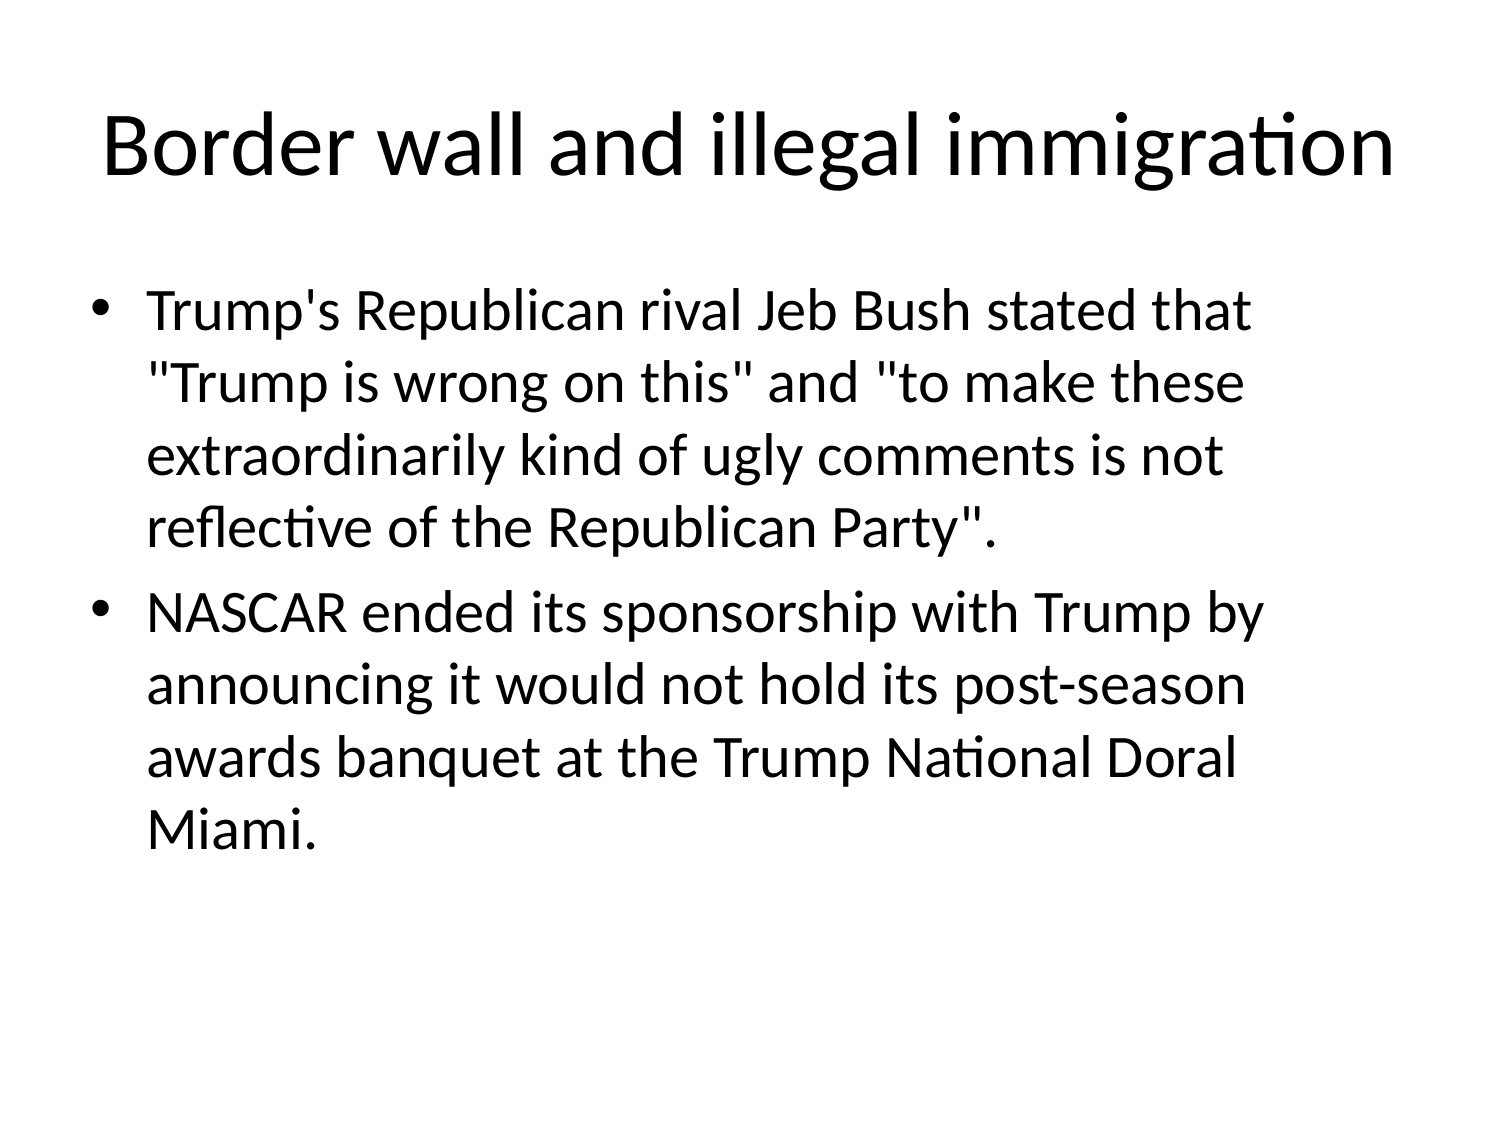

# Border wall and illegal immigration
Trump's Republican rival Jeb Bush stated that "Trump is wrong on this" and "to make these extraordinarily kind of ugly comments is not reflective of the Republican Party".
NASCAR ended its sponsorship with Trump by announcing it would not hold its post-season awards banquet at the Trump National Doral Miami.